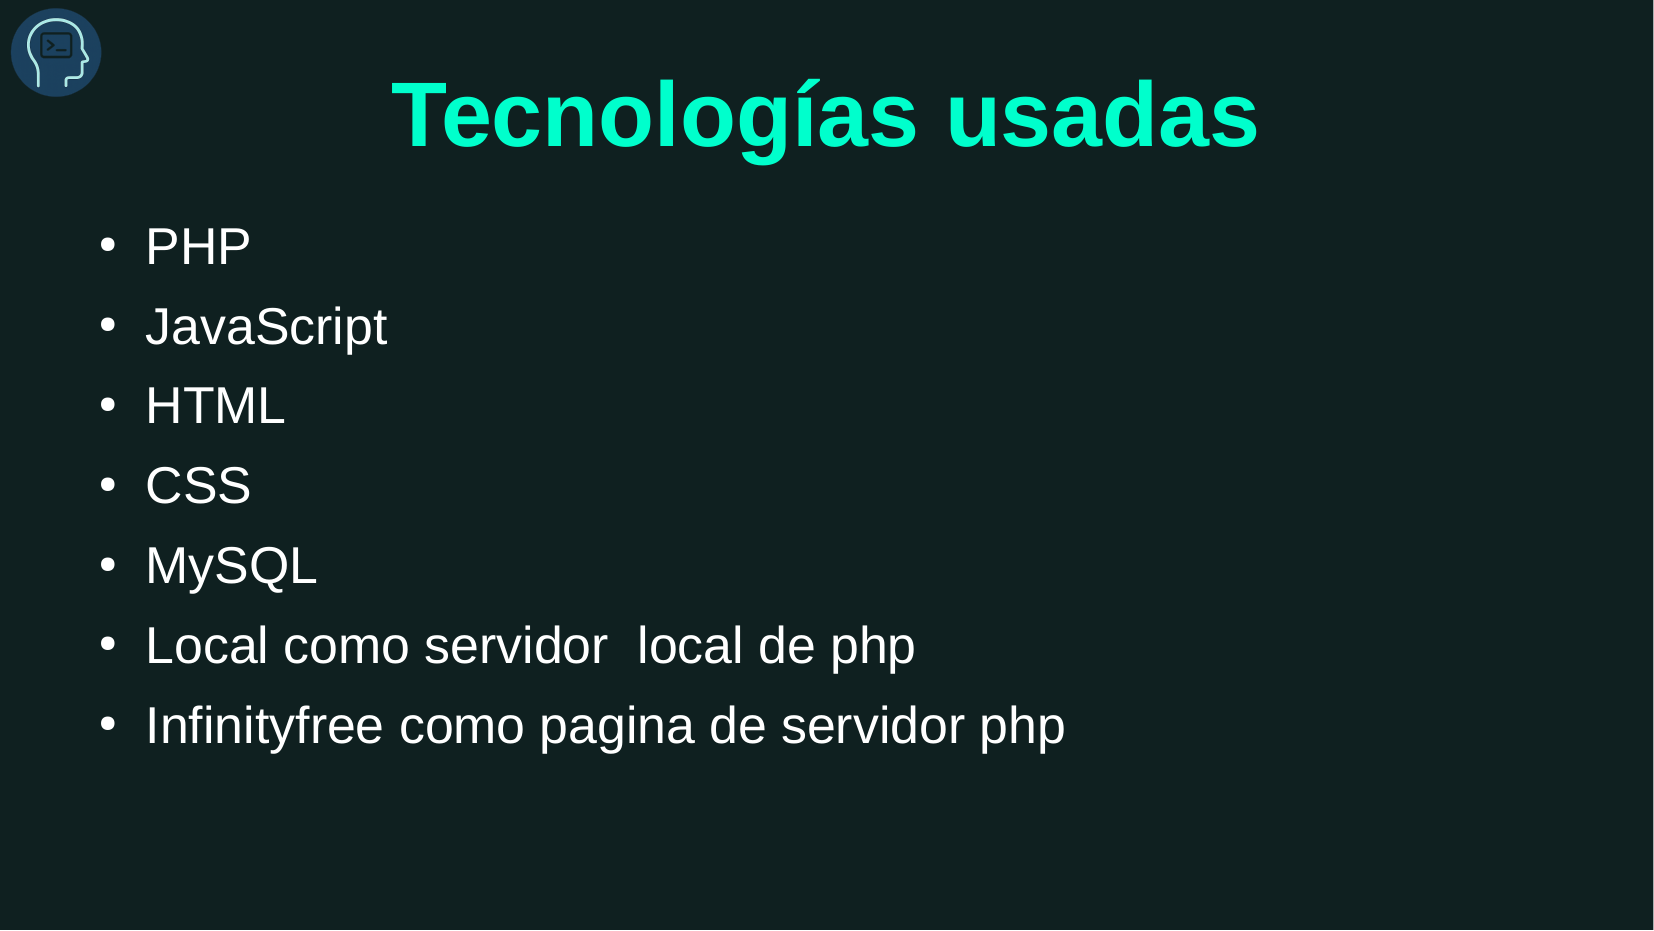

# Tecnologías usadas
PHP
JavaScript
HTML
CSS
MySQL
Local como servidor local de php
Infinityfree como pagina de servidor php